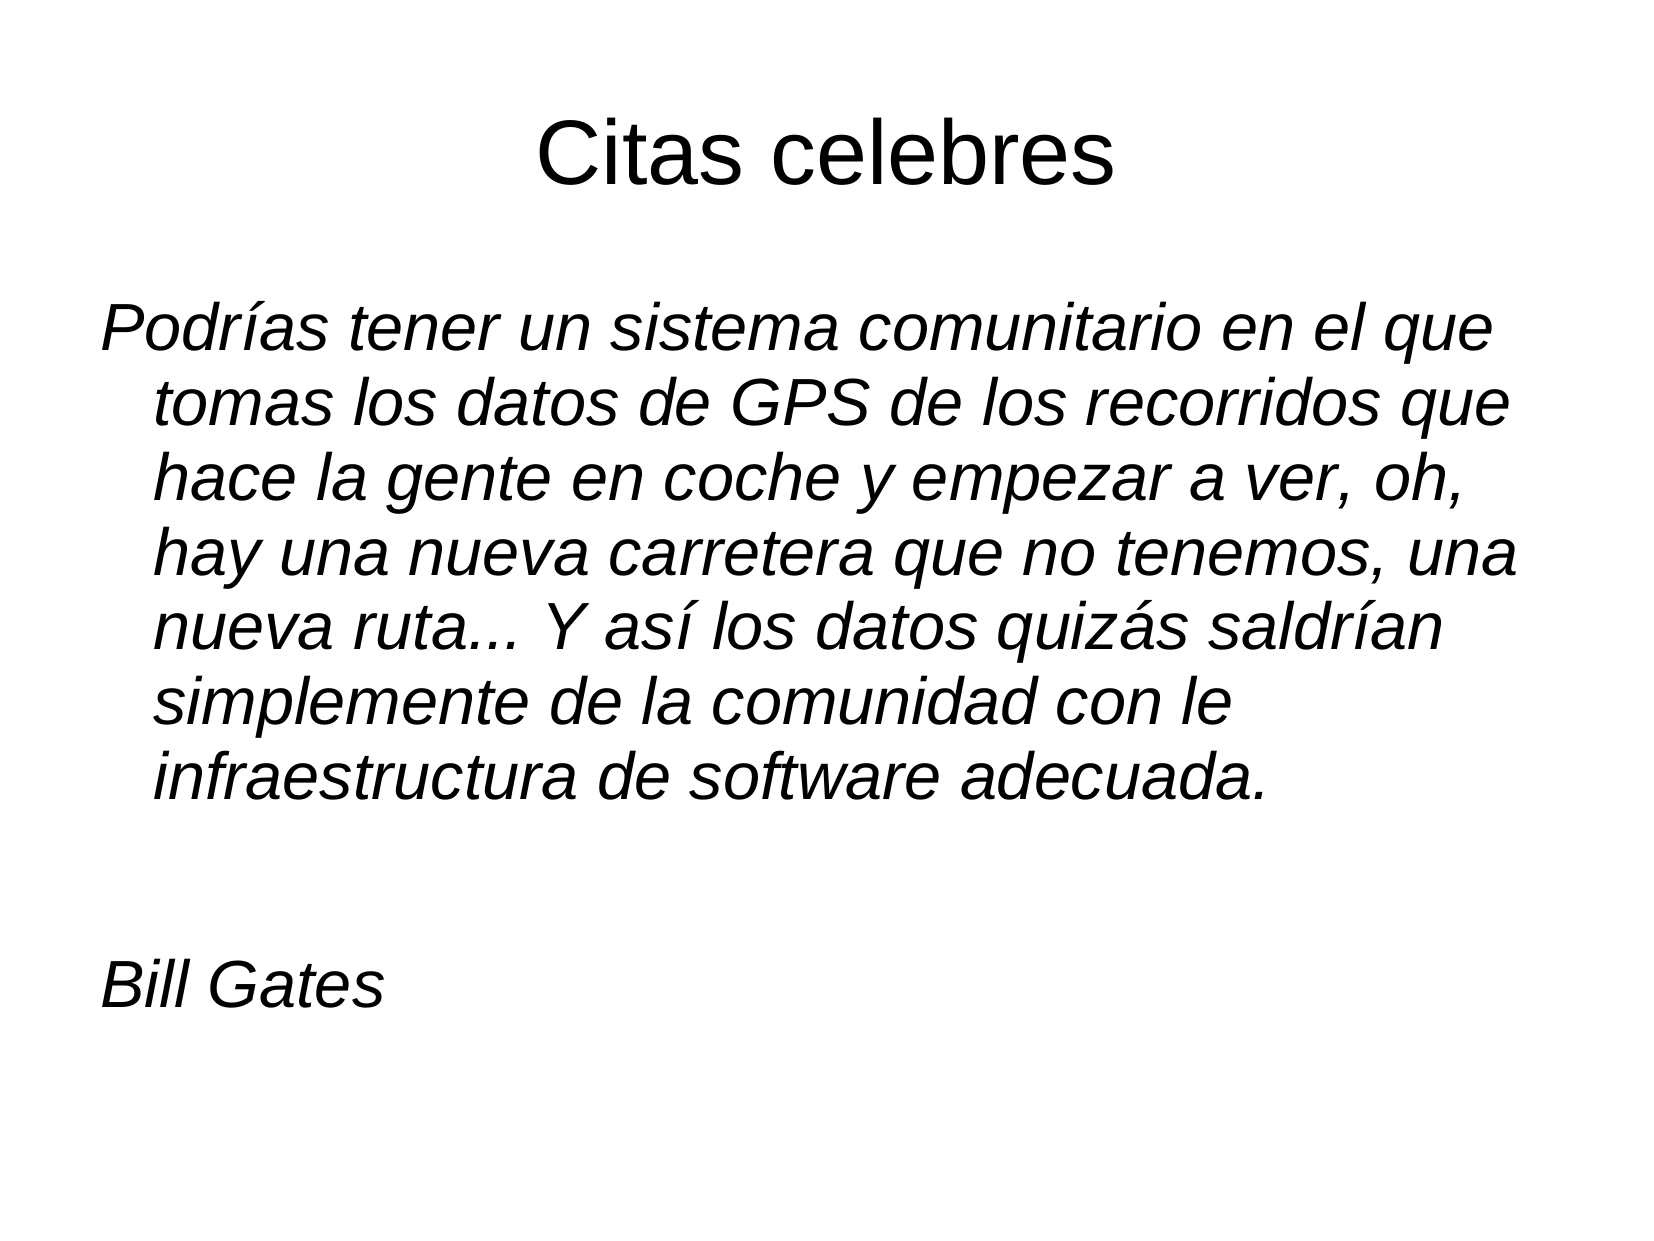

# Citas celebres
Podrías tener un sistema comunitario en el que tomas los datos de GPS de los recorridos que hace la gente en coche y empezar a ver, oh, hay una nueva carretera que no tenemos, una nueva ruta... Y así los datos quizás saldrían simplemente de la comunidad con le infraestructura de software adecuada.
Bill Gates